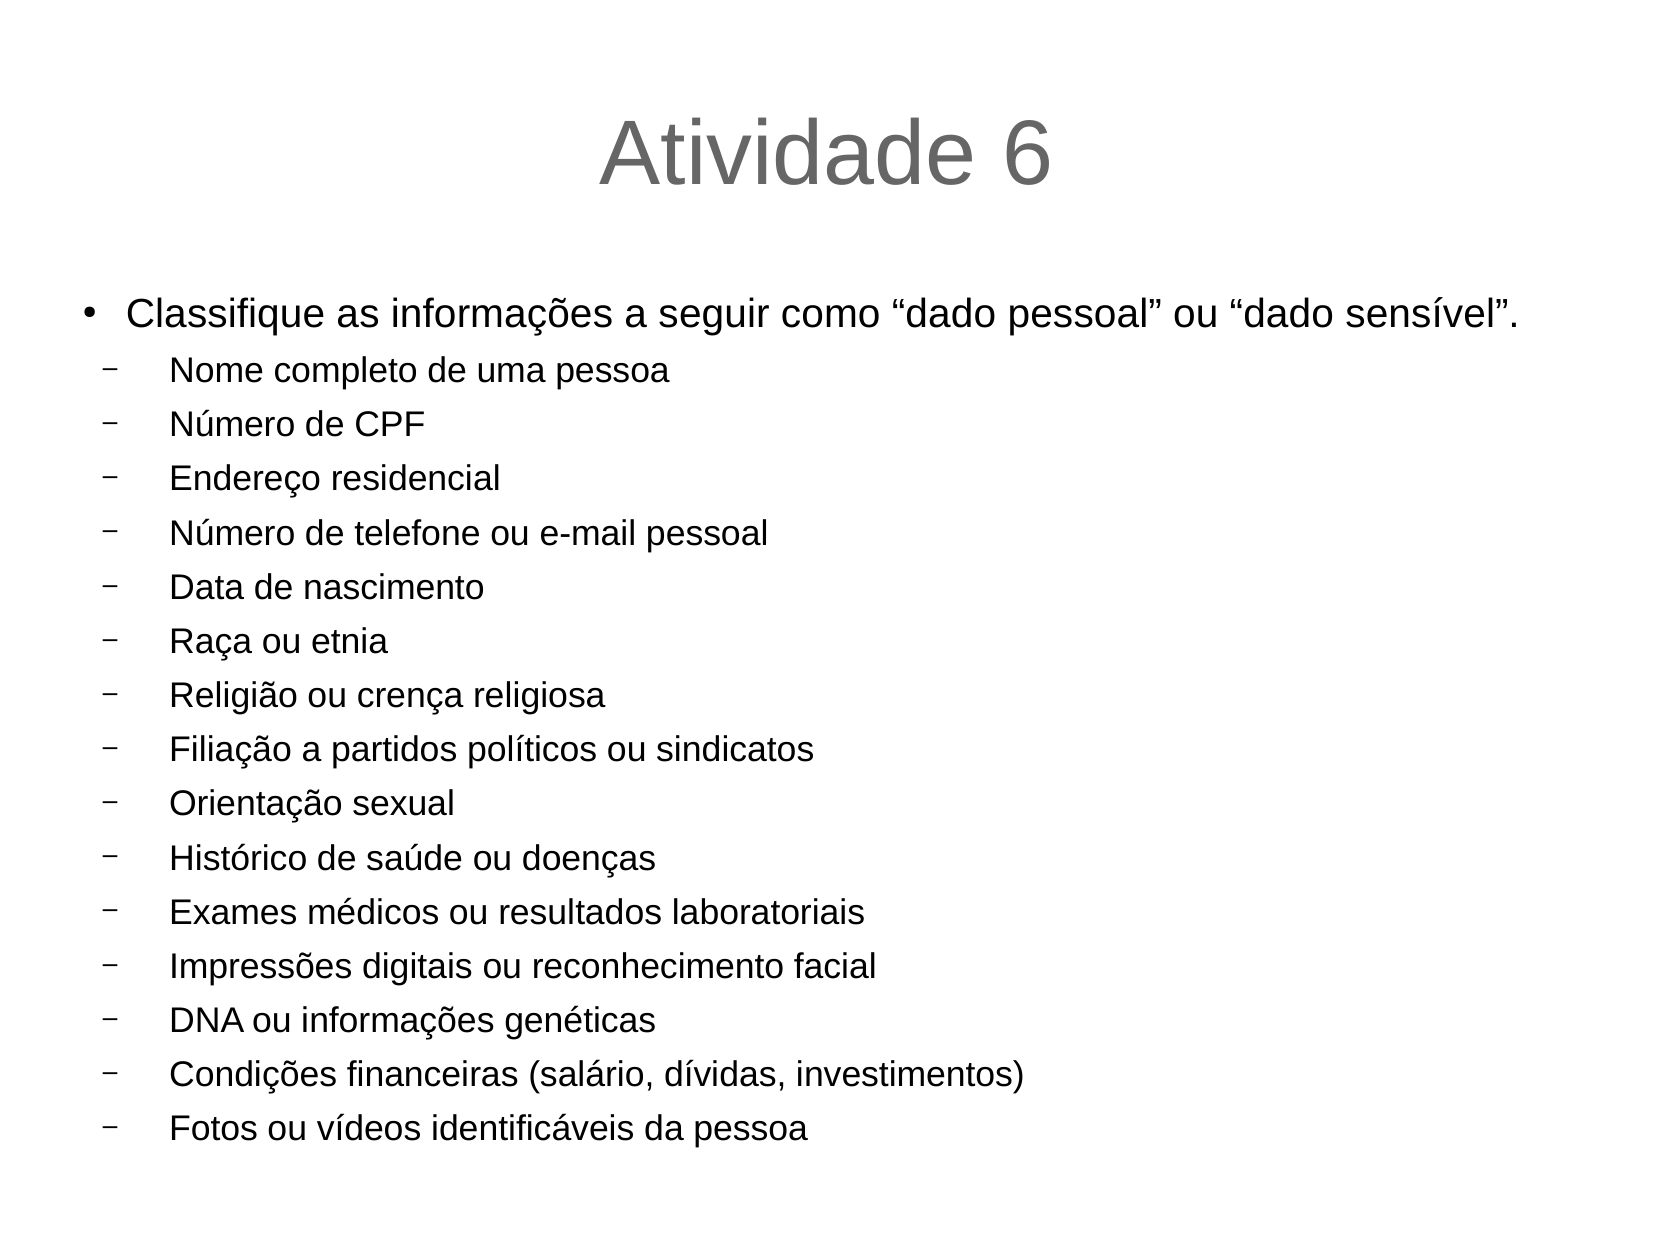

# Atividade 6
Classifique as informações a seguir como “dado pessoal” ou “dado sensível”.
Nome completo de uma pessoa
Número de CPF
Endereço residencial
Número de telefone ou e-mail pessoal
Data de nascimento
Raça ou etnia
Religião ou crença religiosa
Filiação a partidos políticos ou sindicatos
Orientação sexual
Histórico de saúde ou doenças
Exames médicos ou resultados laboratoriais
Impressões digitais ou reconhecimento facial
DNA ou informações genéticas
Condições financeiras (salário, dívidas, investimentos)
Fotos ou vídeos identificáveis da pessoa